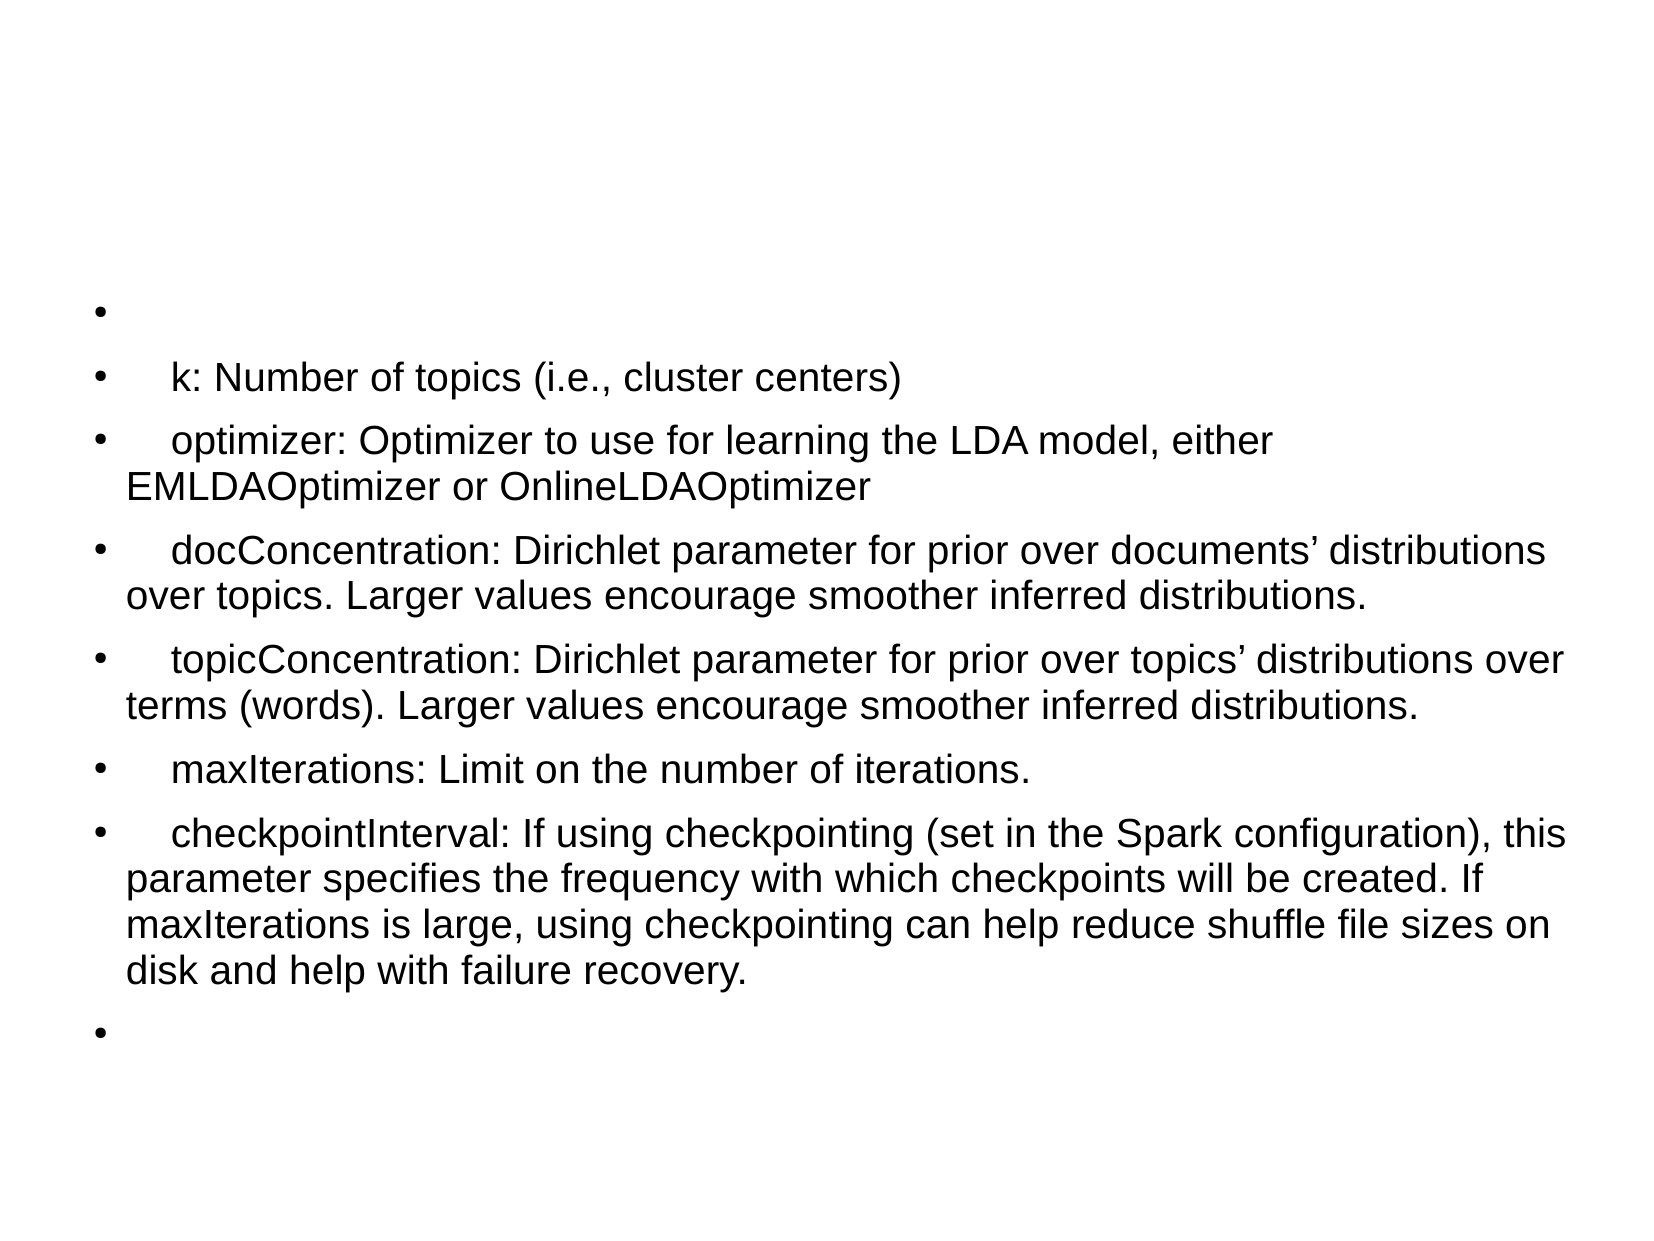

#
 k: Number of topics (i.e., cluster centers)
 optimizer: Optimizer to use for learning the LDA model, either EMLDAOptimizer or OnlineLDAOptimizer
 docConcentration: Dirichlet parameter for prior over documents’ distributions over topics. Larger values encourage smoother inferred distributions.
 topicConcentration: Dirichlet parameter for prior over topics’ distributions over terms (words). Larger values encourage smoother inferred distributions.
 maxIterations: Limit on the number of iterations.
 checkpointInterval: If using checkpointing (set in the Spark configuration), this parameter specifies the frequency with which checkpoints will be created. If maxIterations is large, using checkpointing can help reduce shuffle file sizes on disk and help with failure recovery.